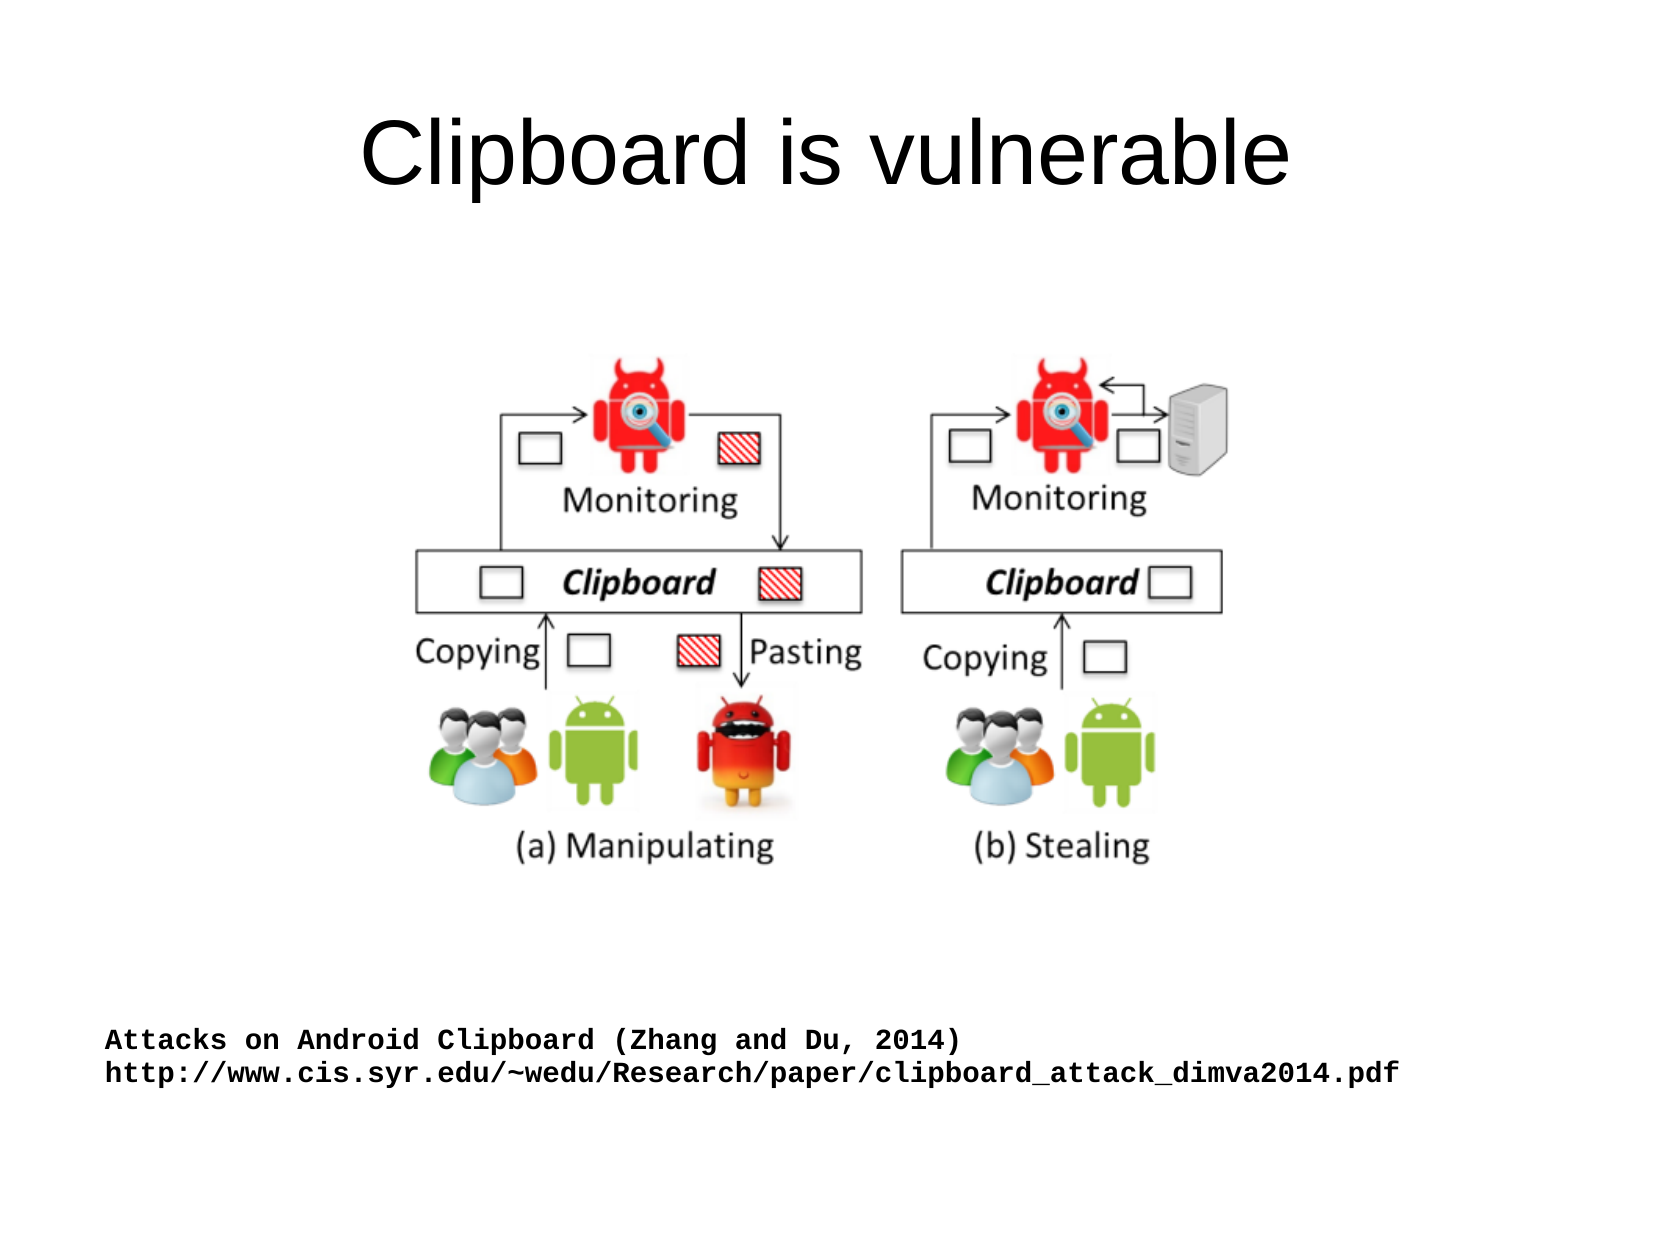

# Clipboard is vulnerable
Attacks on Android Clipboard (Zhang and Du, 2014)
http://www.cis.syr.edu/~wedu/Research/paper/clipboard_attack_dimva2014.pdf